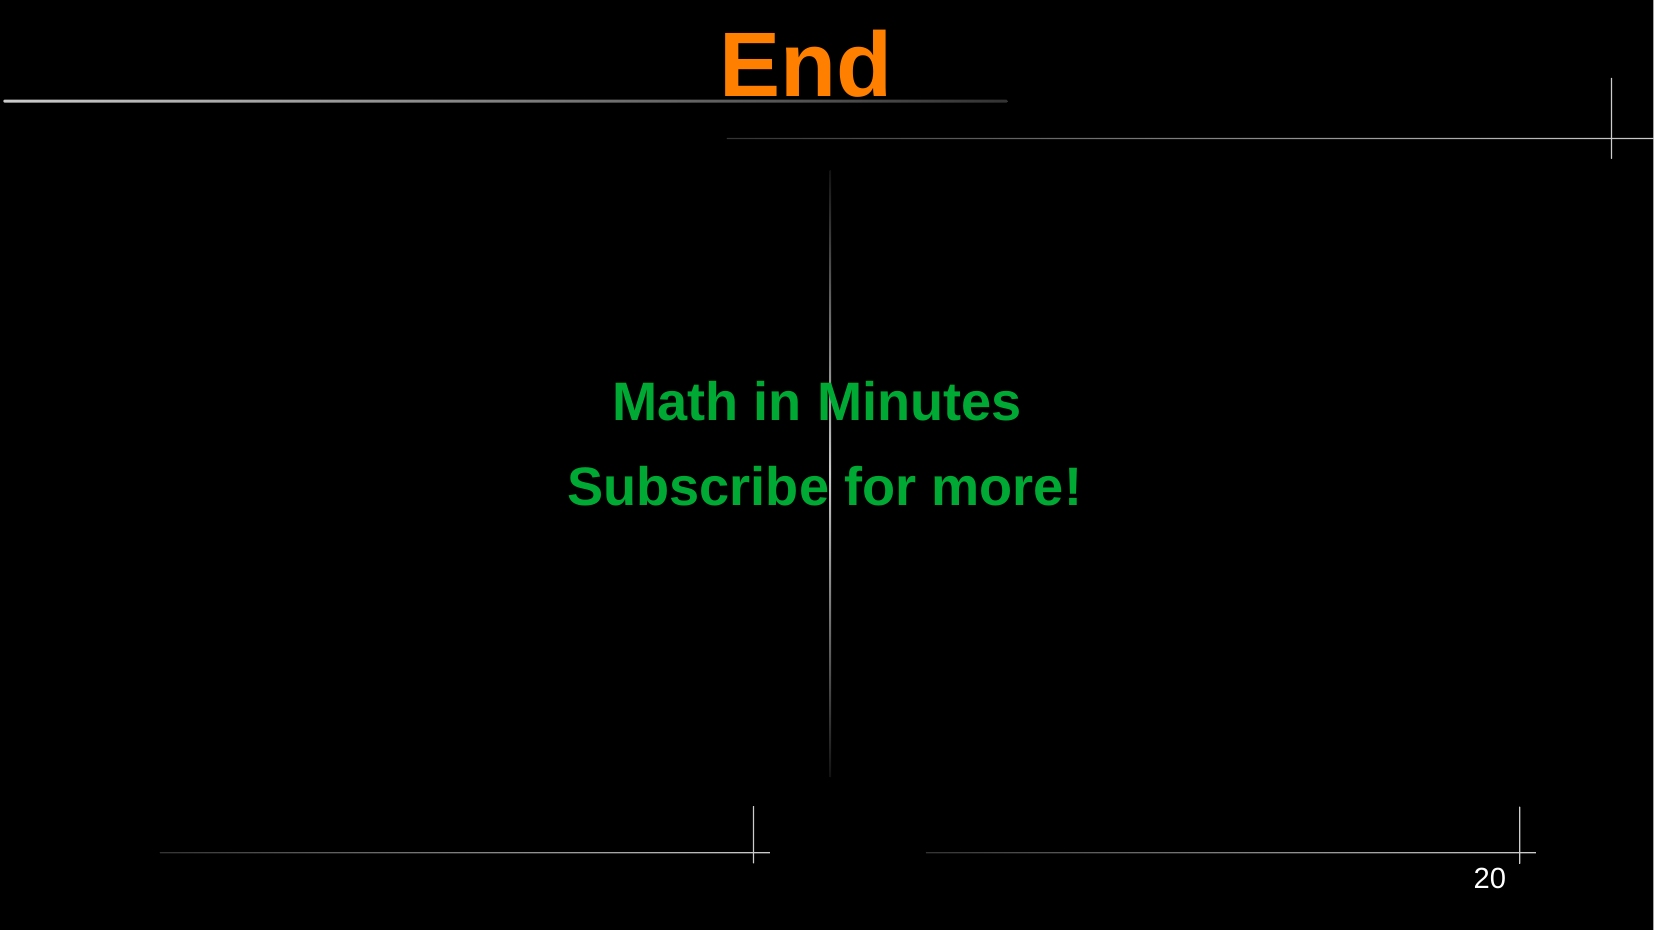

# End
Math in Minutes
Subscribe for more!
20